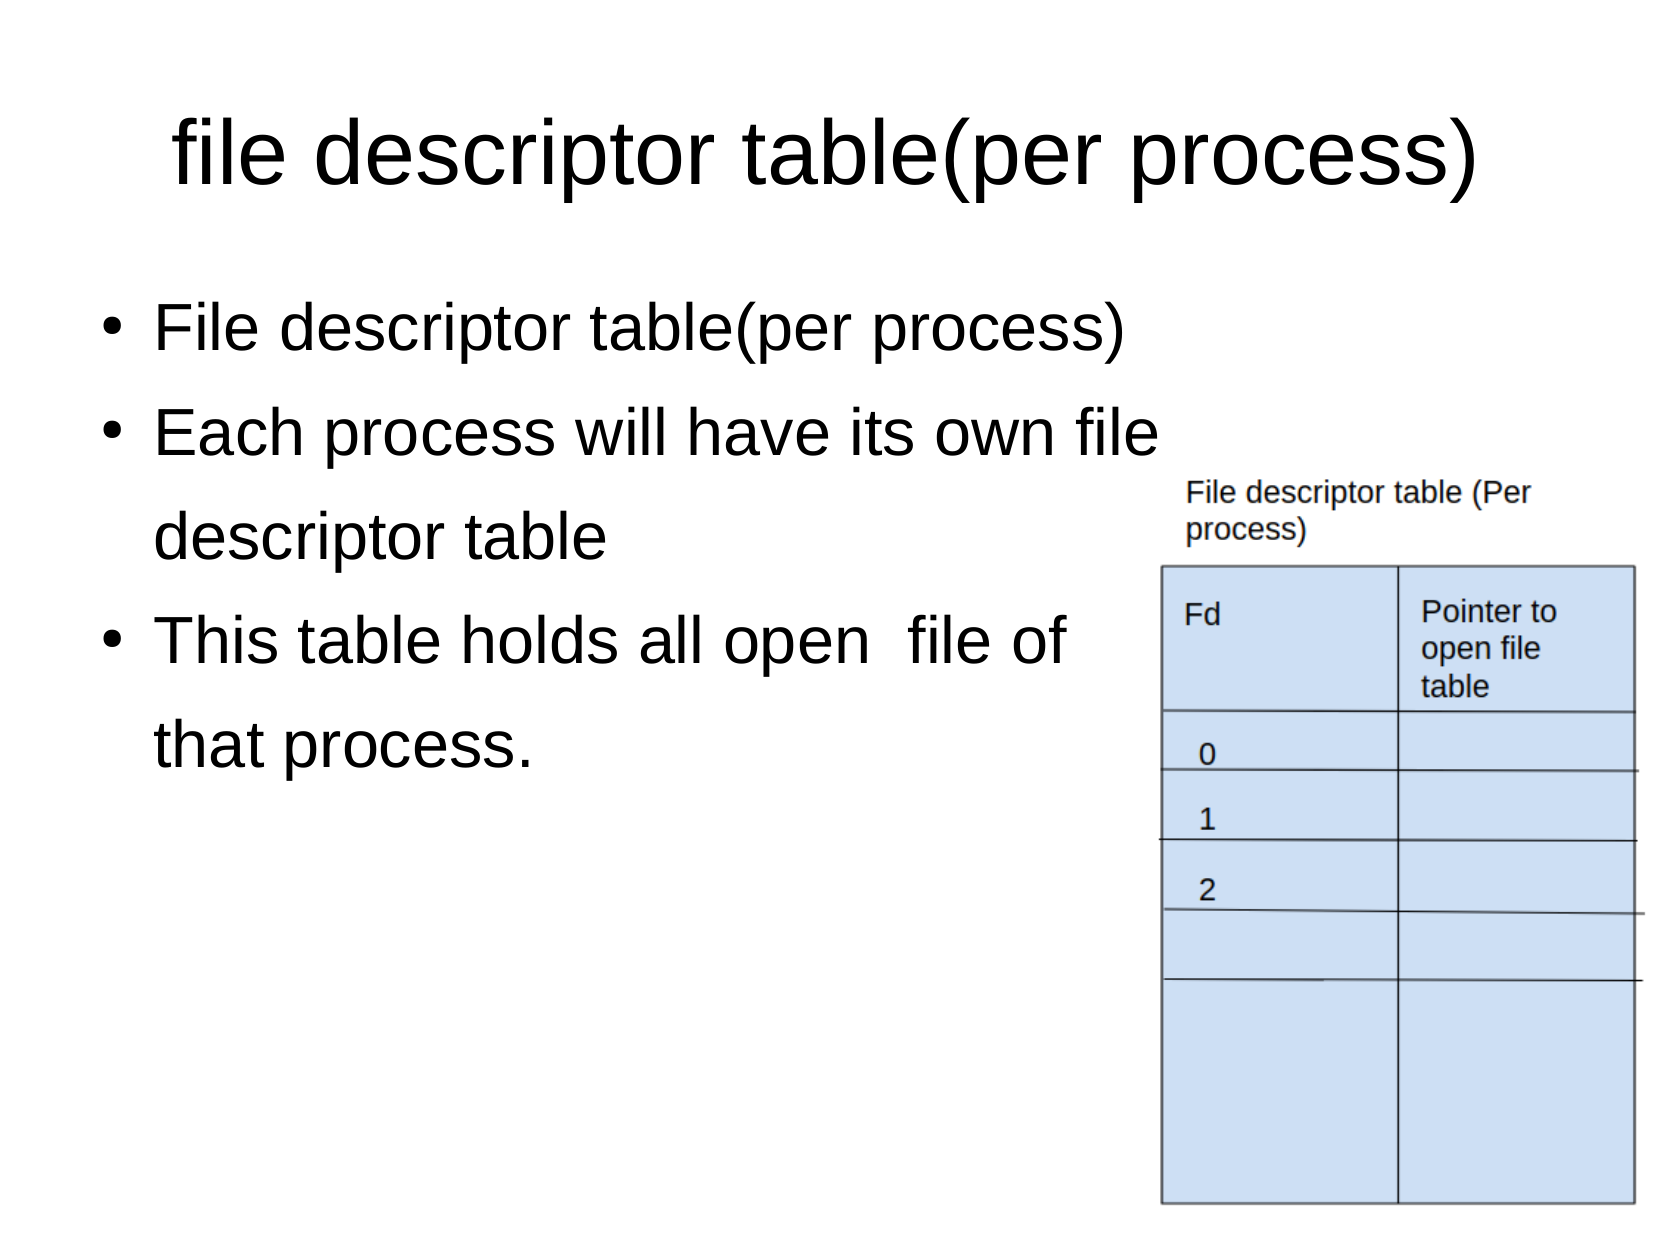

# file descriptor table(per process)
File descriptor table(per process)
Each process will have its own file
descriptor table
This table holds all open file of
that process.